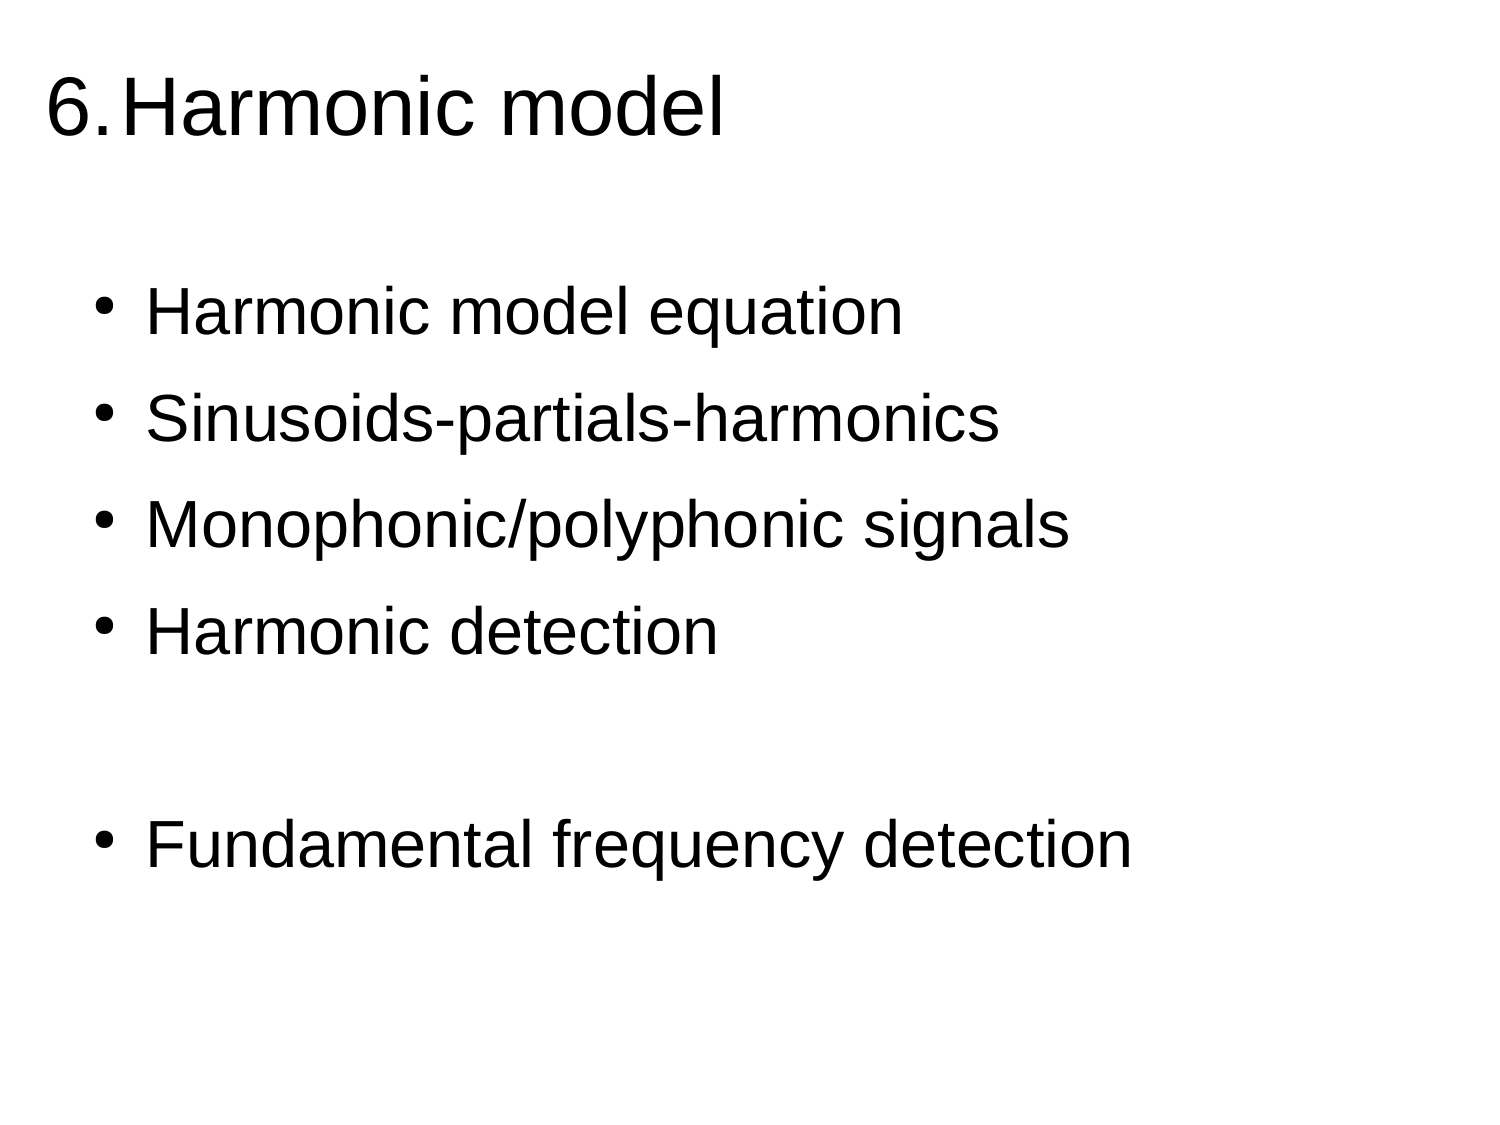

# 6.	Harmonic model
Harmonic model equation
Sinusoids-partials-harmonics
Monophonic/polyphonic signals
Harmonic detection
Fundamental frequency detection